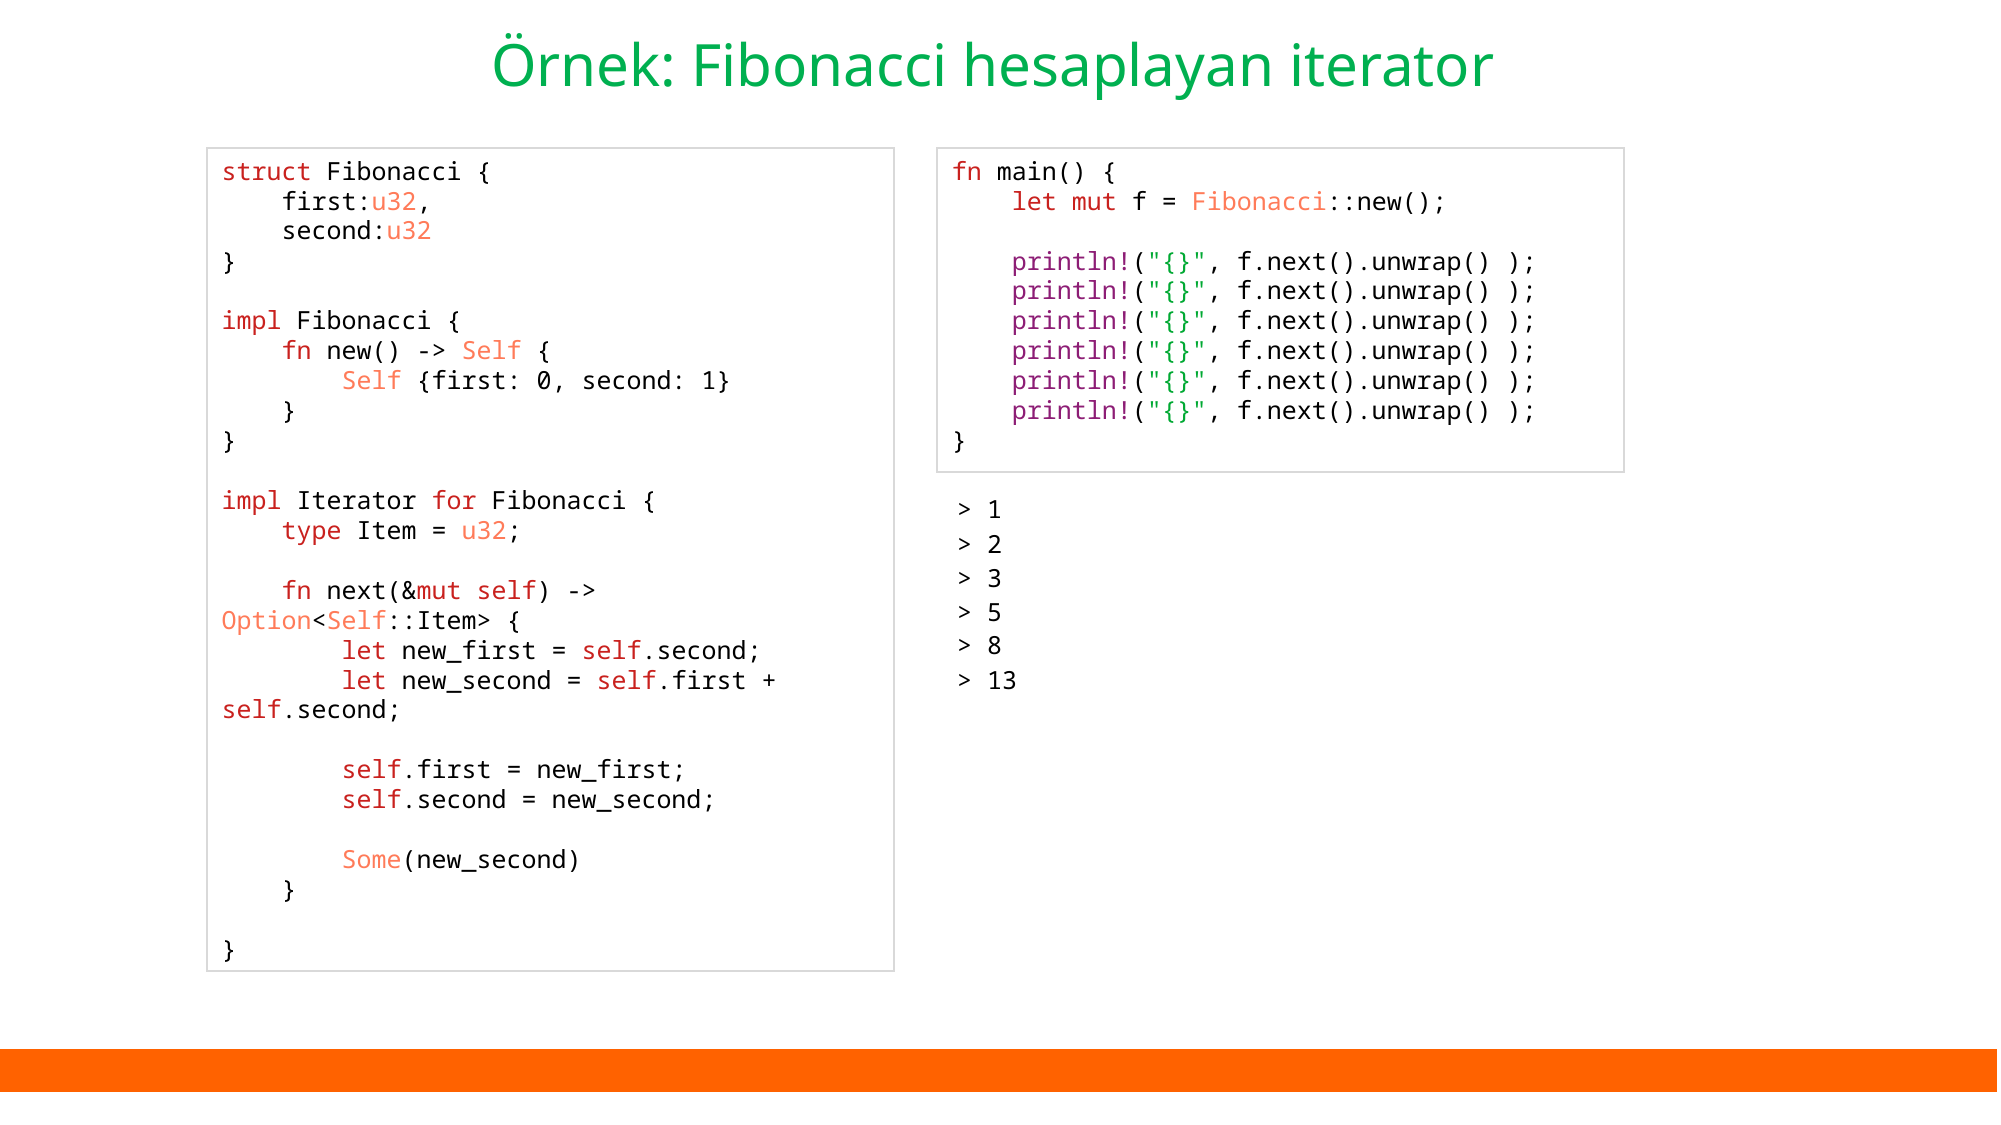

# Örnek: Fibonacci hesaplayan iterator
struct Fibonacci {
 first:u32,
 second:u32
}
impl Fibonacci {
 fn new() -> Self {
 Self {first: 0, second: 1}
 }
}
impl Iterator for Fibonacci {
 type Item = u32;
 fn next(&mut self) -> Option<Self::Item> {
 let new_first = self.second;
 let new_second = self.first + self.second;
 self.first = new_first;
 self.second = new_second;
 Some(new_second)
 }
}
fn main() {
 let mut f = Fibonacci::new();
 println!("{}", f.next().unwrap() );
 println!("{}", f.next().unwrap() );
 println!("{}", f.next().unwrap() );
 println!("{}", f.next().unwrap() );
 println!("{}", f.next().unwrap() );
 println!("{}", f.next().unwrap() );
}
> 1
> 2
> 3
> 5
> 8
> 13